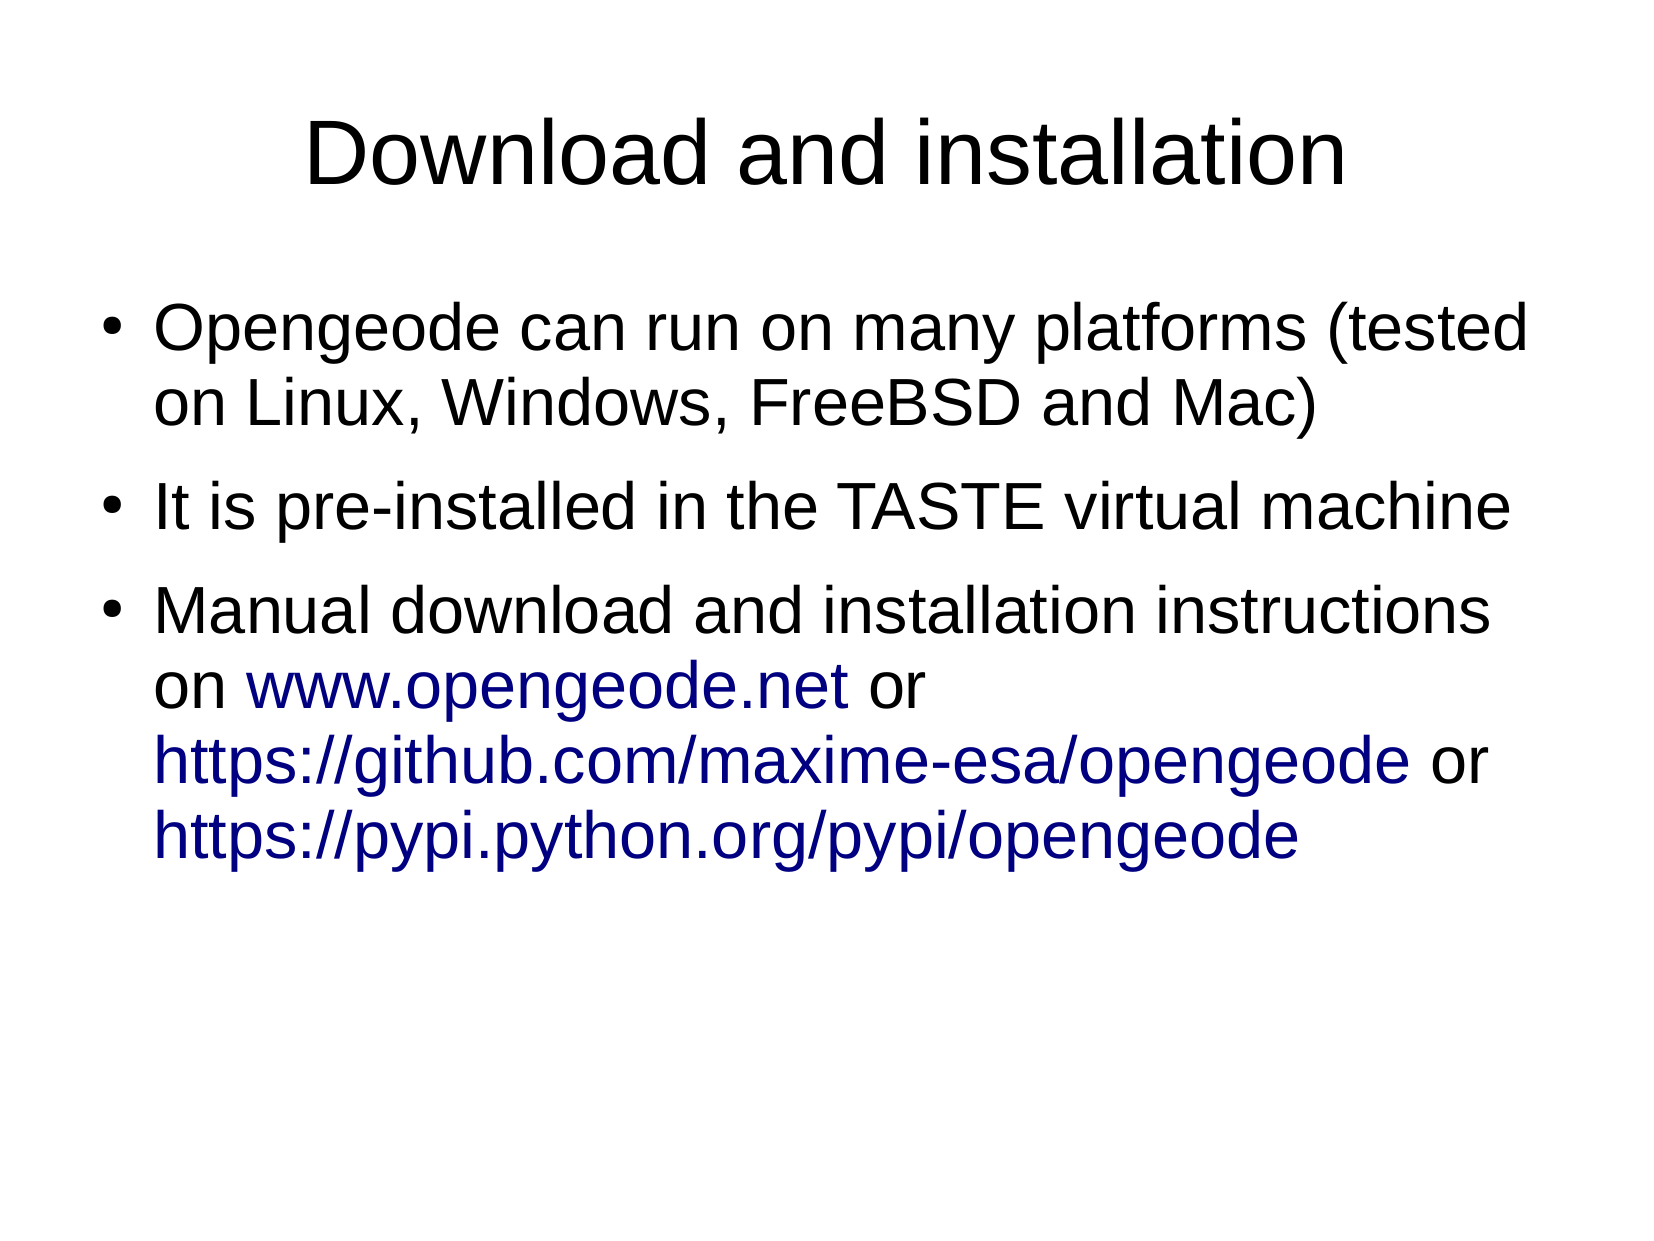

# Download and installation
Opengeode can run on many platforms (tested on Linux, Windows, FreeBSD and Mac)
It is pre-installed in the TASTE virtual machine
Manual download and installation instructions on www.opengeode.net or https://github.com/maxime-esa/opengeode or https://pypi.python.org/pypi/opengeode